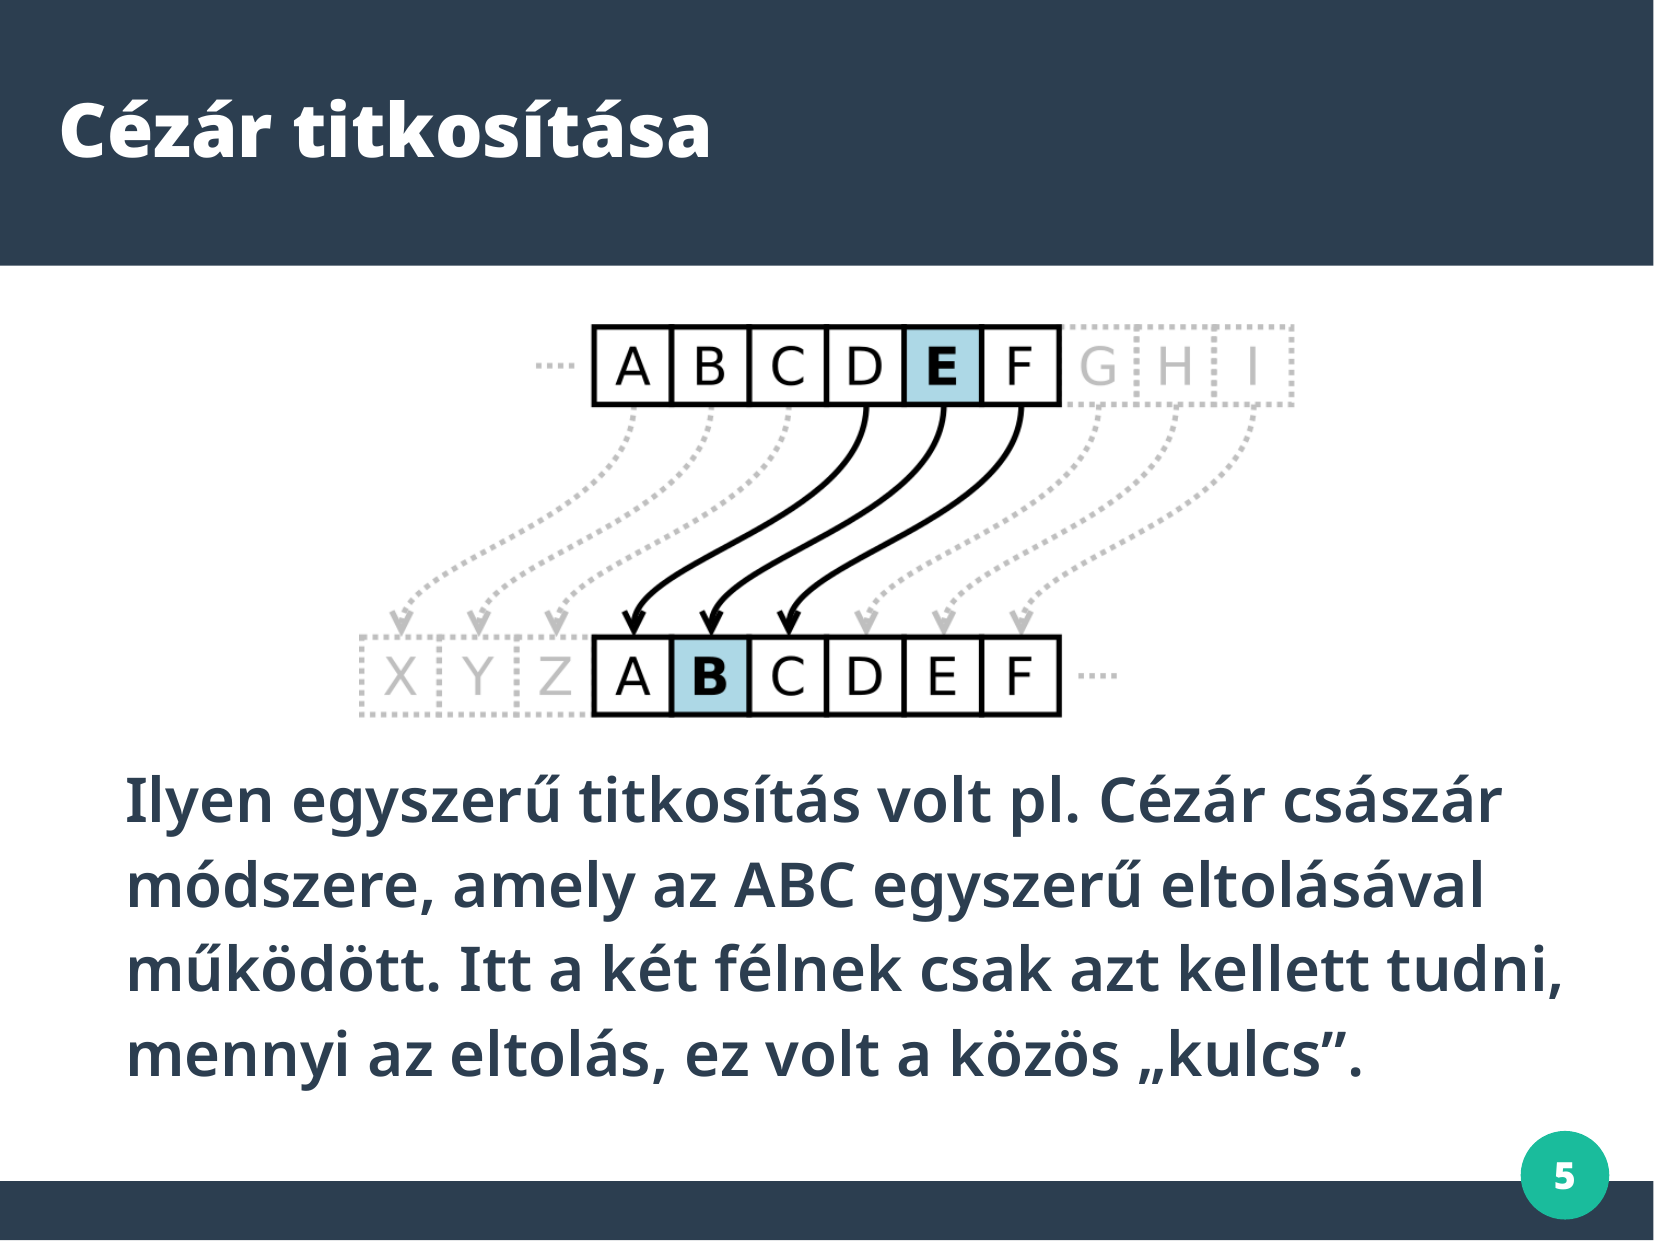

# Cézár titkosítása
Ilyen egyszerű titkosítás volt pl. Cézár császár módszere, amely az ABC egyszerű eltolásával működött. Itt a két félnek csak azt kellett tudni, mennyi az eltolás, ez volt a közös „kulcs”.
5